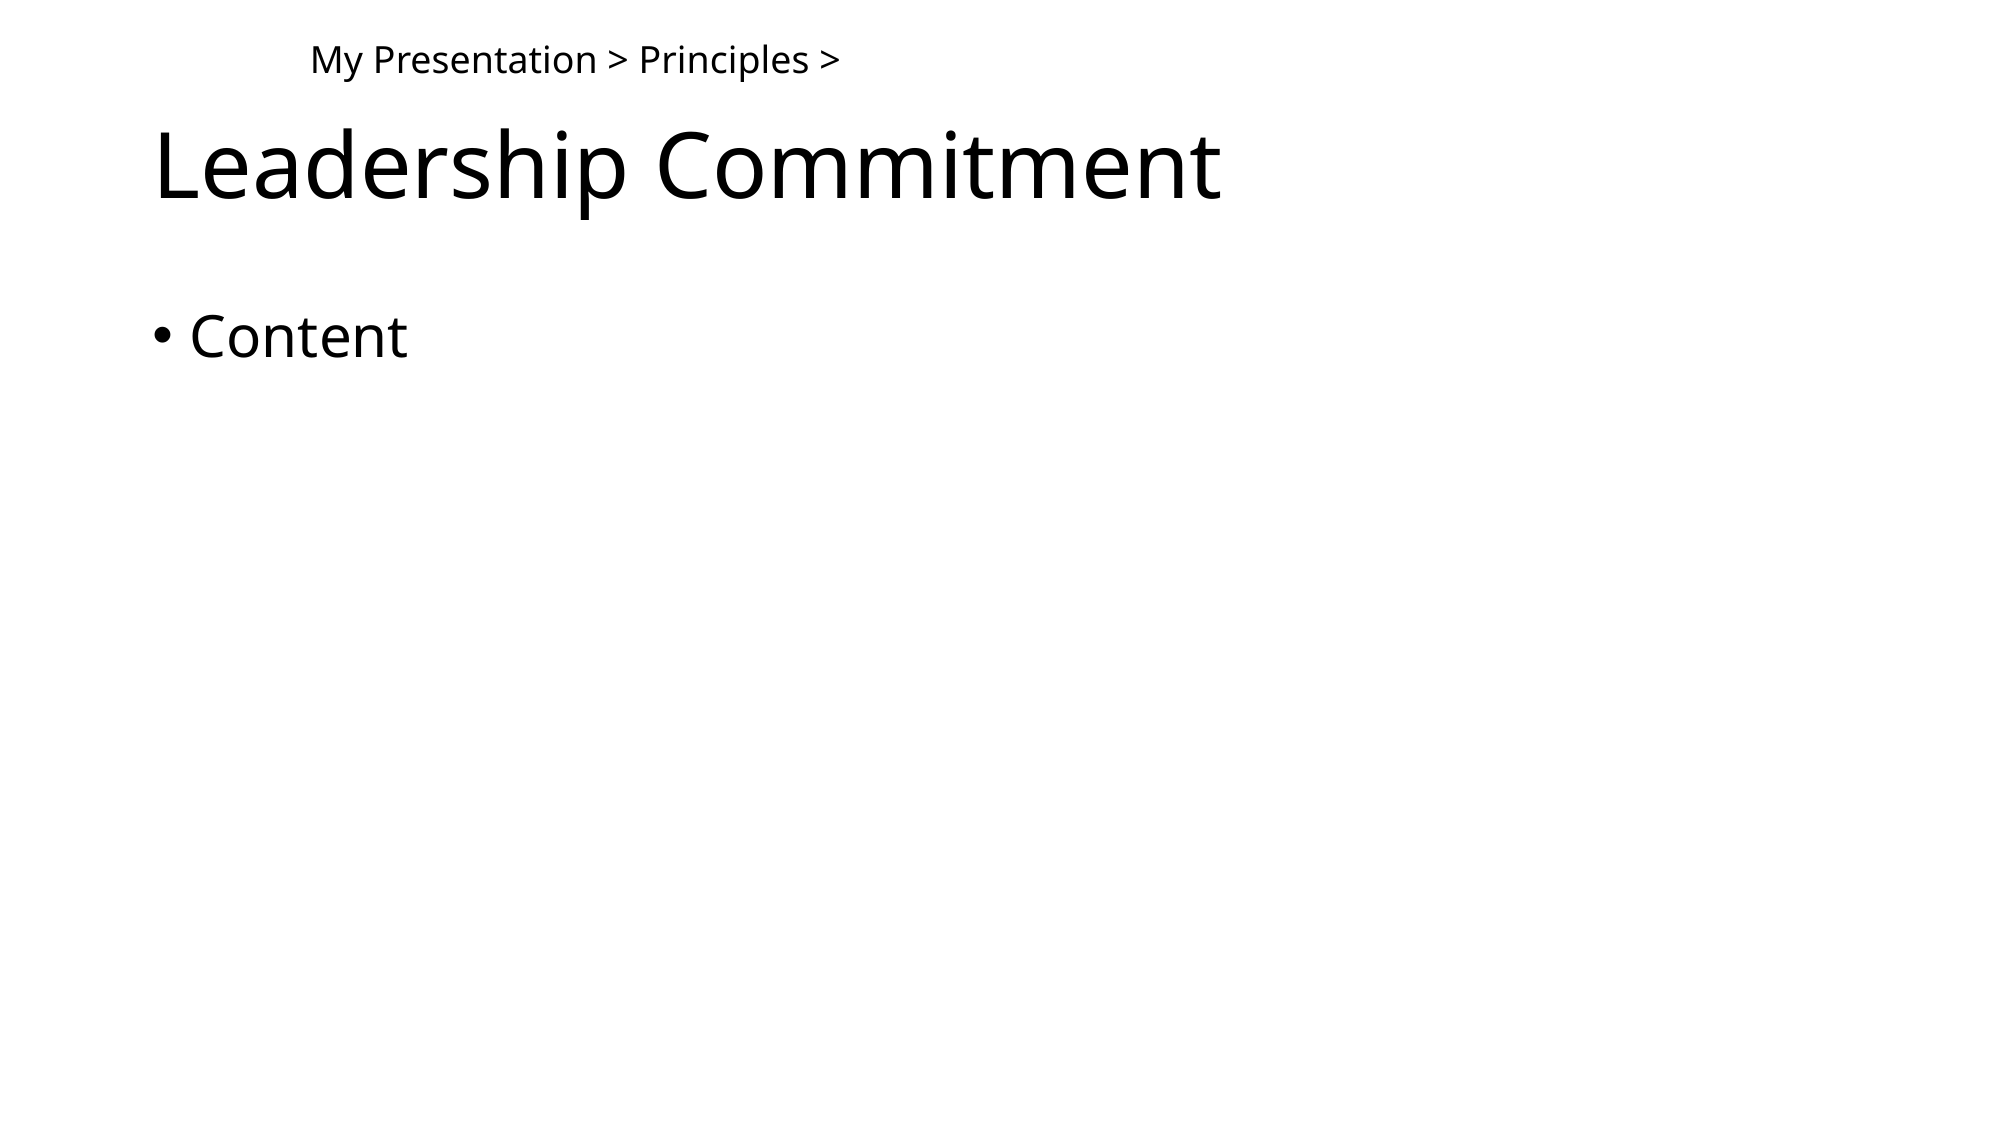

#poptopush 1
My Presentation > Principles >
# Leadership Commitment
Content